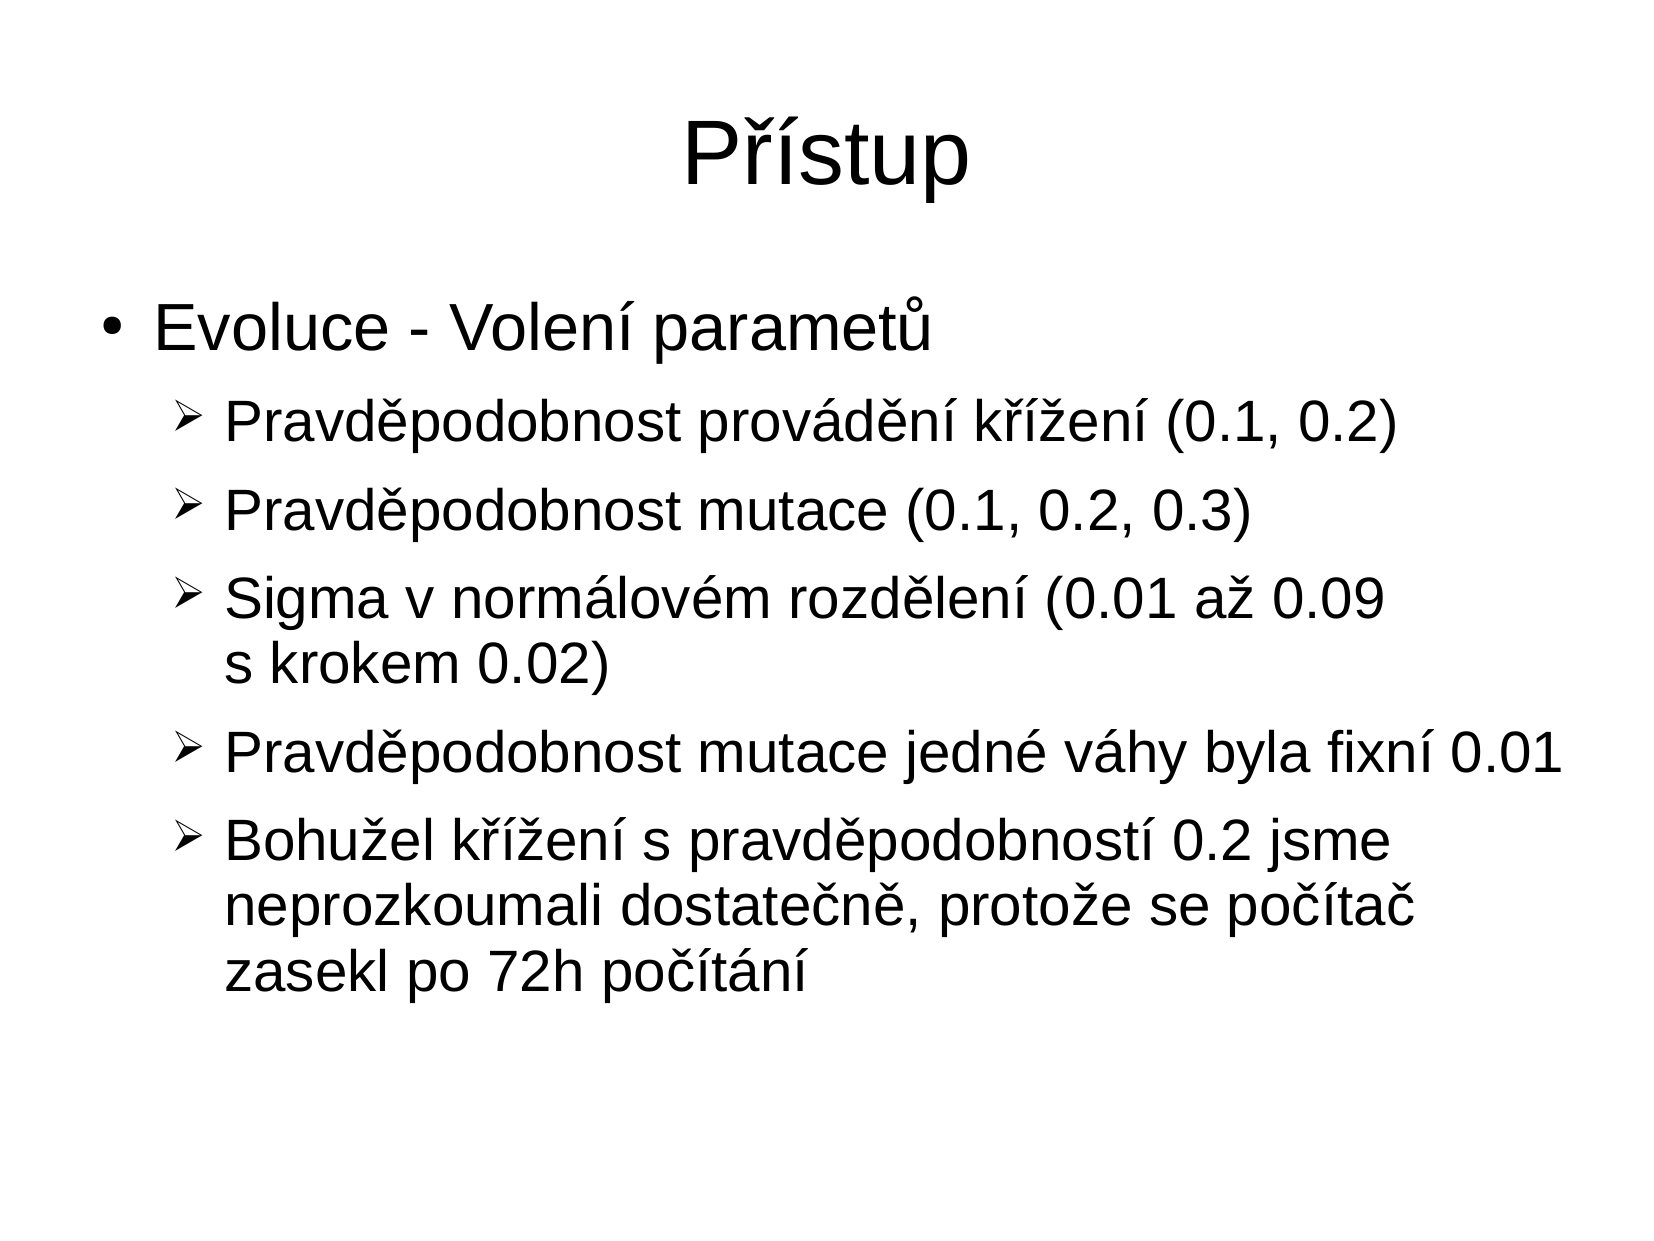

# Přístup
Evoluce - Volení parametů
Pravděpodobnost provádění křížení (0.1, 0.2)
Pravděpodobnost mutace (0.1, 0.2, 0.3)
Sigma v normálovém rozdělení (0.01 až 0.09 s krokem 0.02)
Pravděpodobnost mutace jedné váhy byla fixní 0.01
Bohužel křížení s pravděpodobností 0.2 jsme neprozkoumali dostatečně, protože se počítač zasekl po 72h počítání